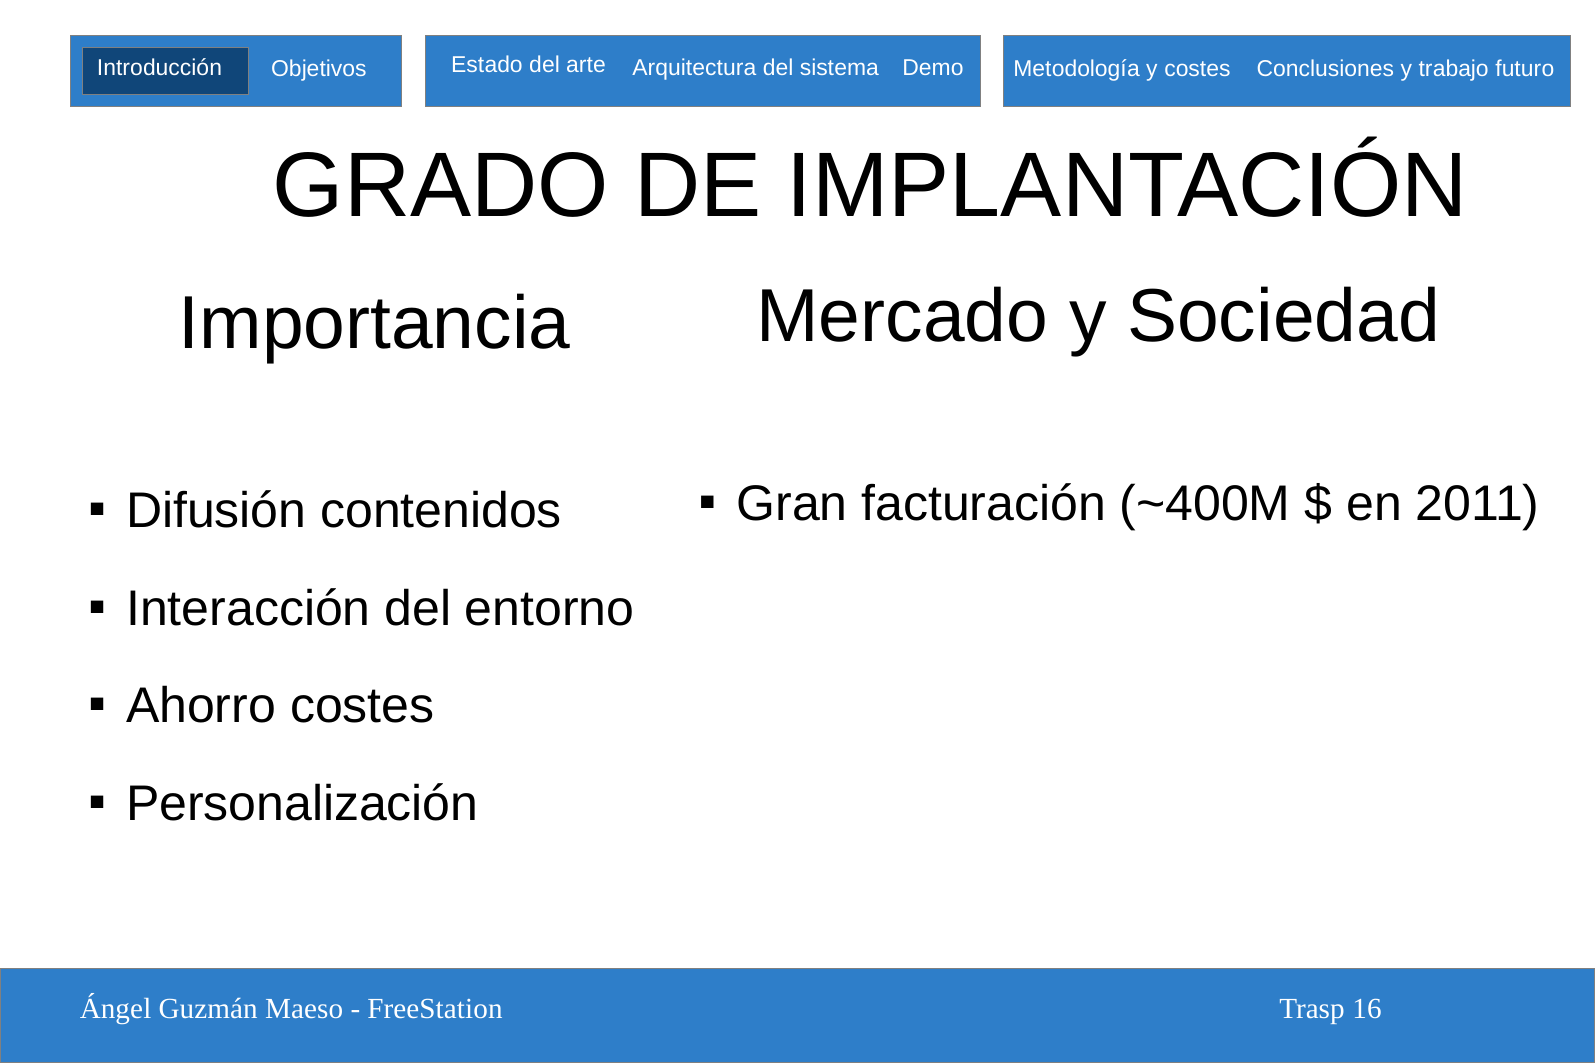

Arquitectura del sistema
Estado del arte
Demo
# Introducción
Metodología y costes
Conclusiones y trabajo futuro
Objetivos
Estado del arte
Arquitectura del sistema
Demo
GRADO DE IMPLANTACIÓN
Mercado y Sociedad
Importancia
Gran facturación (~400M $ en 2011)
Difusión contenidos
Interacción del entorno
Ahorro costes
Personalización
16